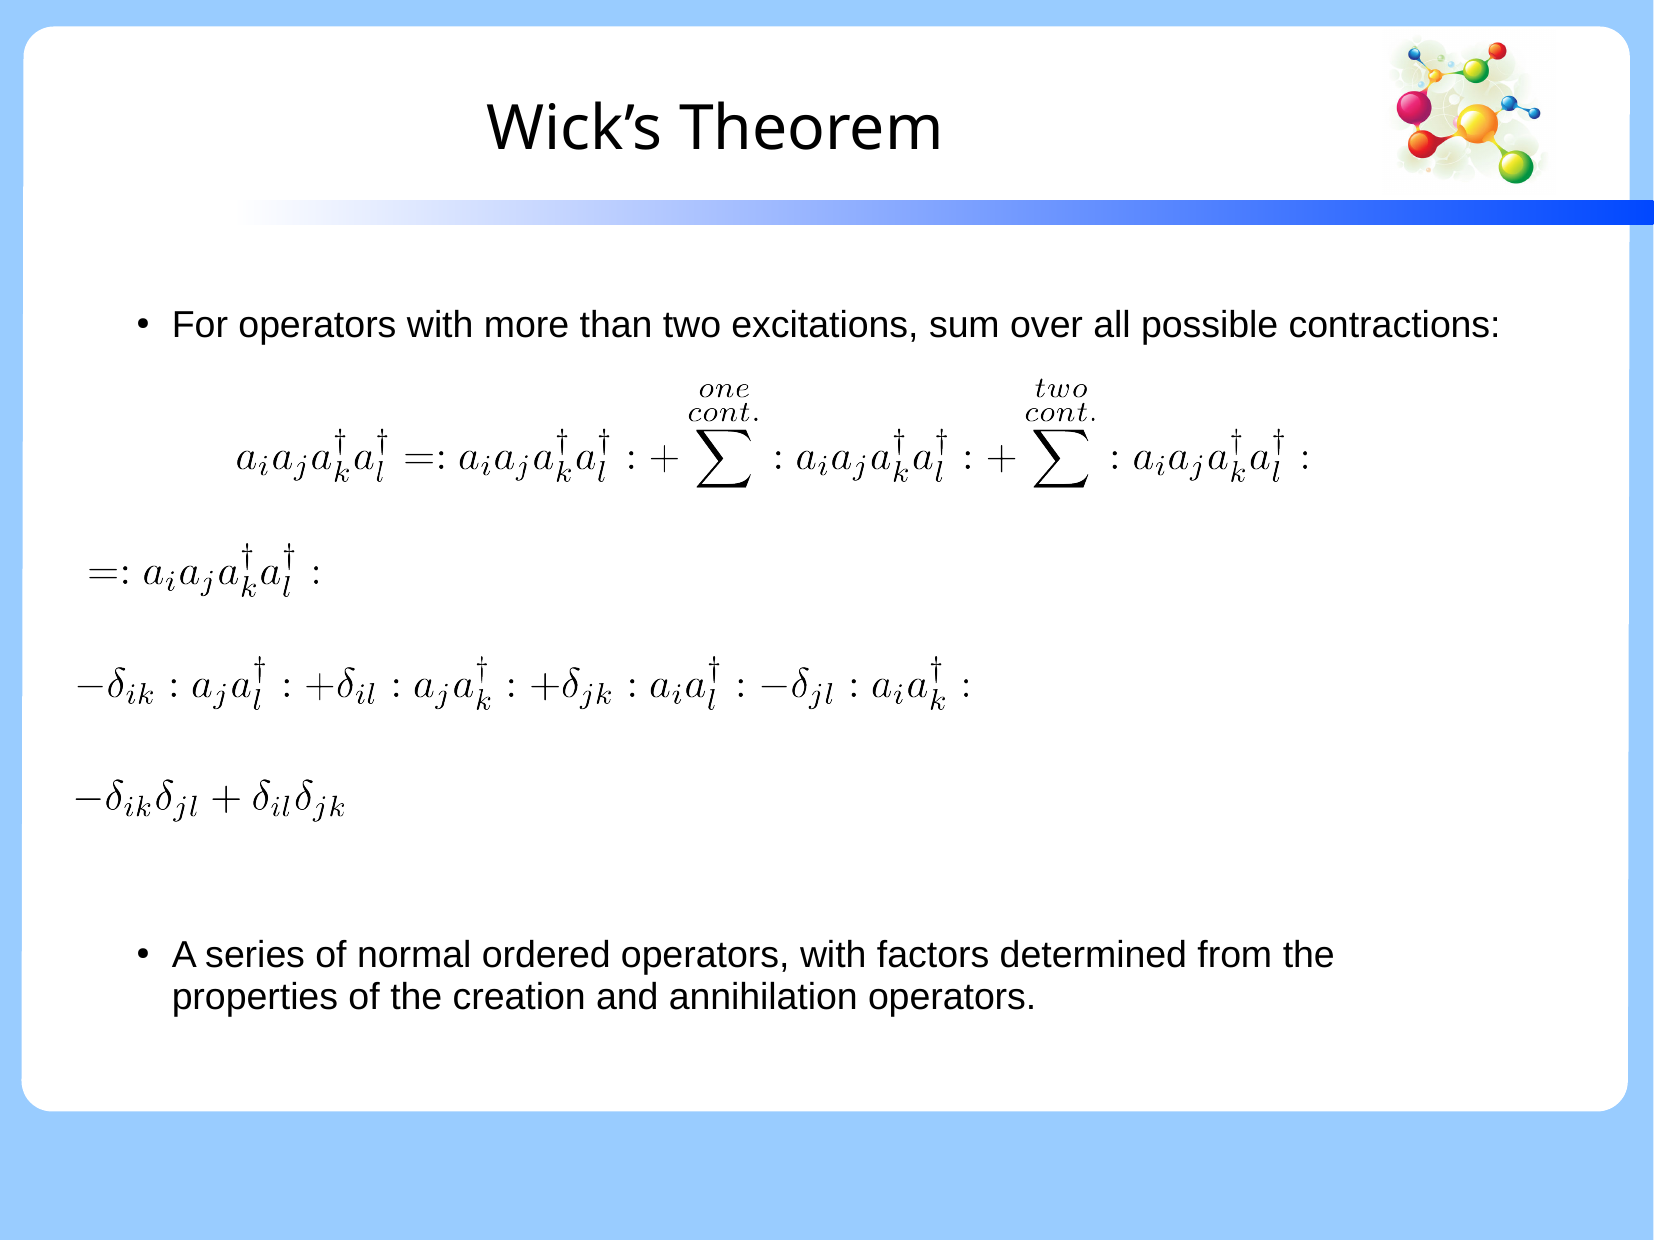

# Wick’s Theorem
For operators with more than two excitations, sum over all possible contractions:
A series of normal ordered operators, with factors determined from the properties of the creation and annihilation operators.